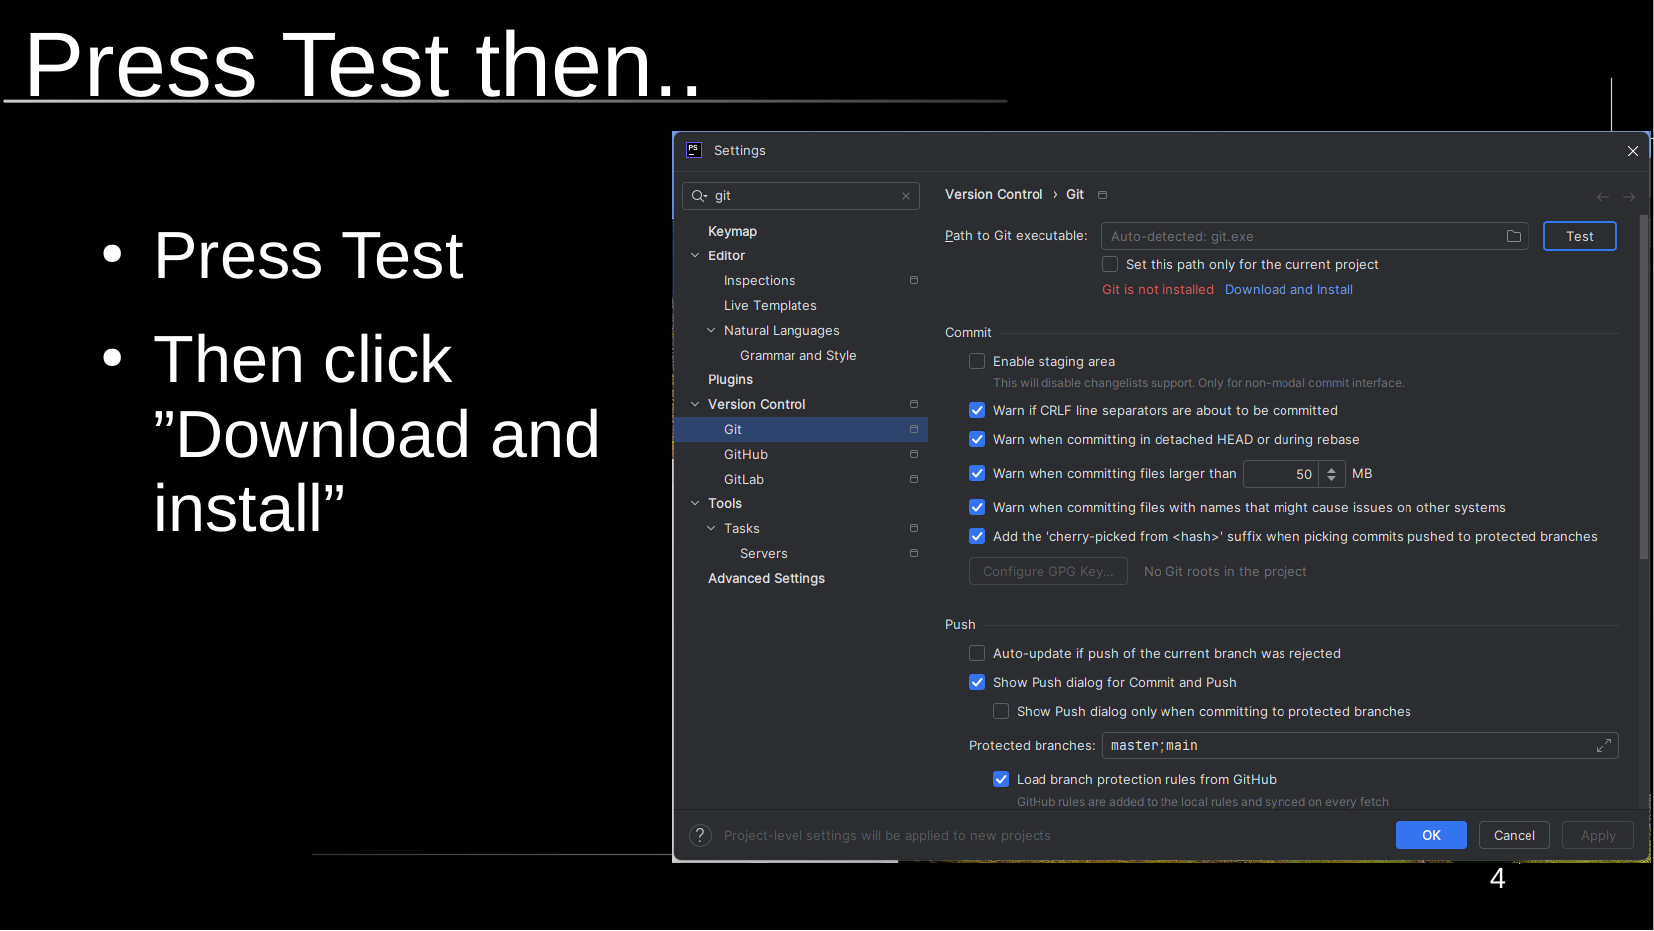

# Press Test then..
Press Test
Then click
”Download and
install”
4